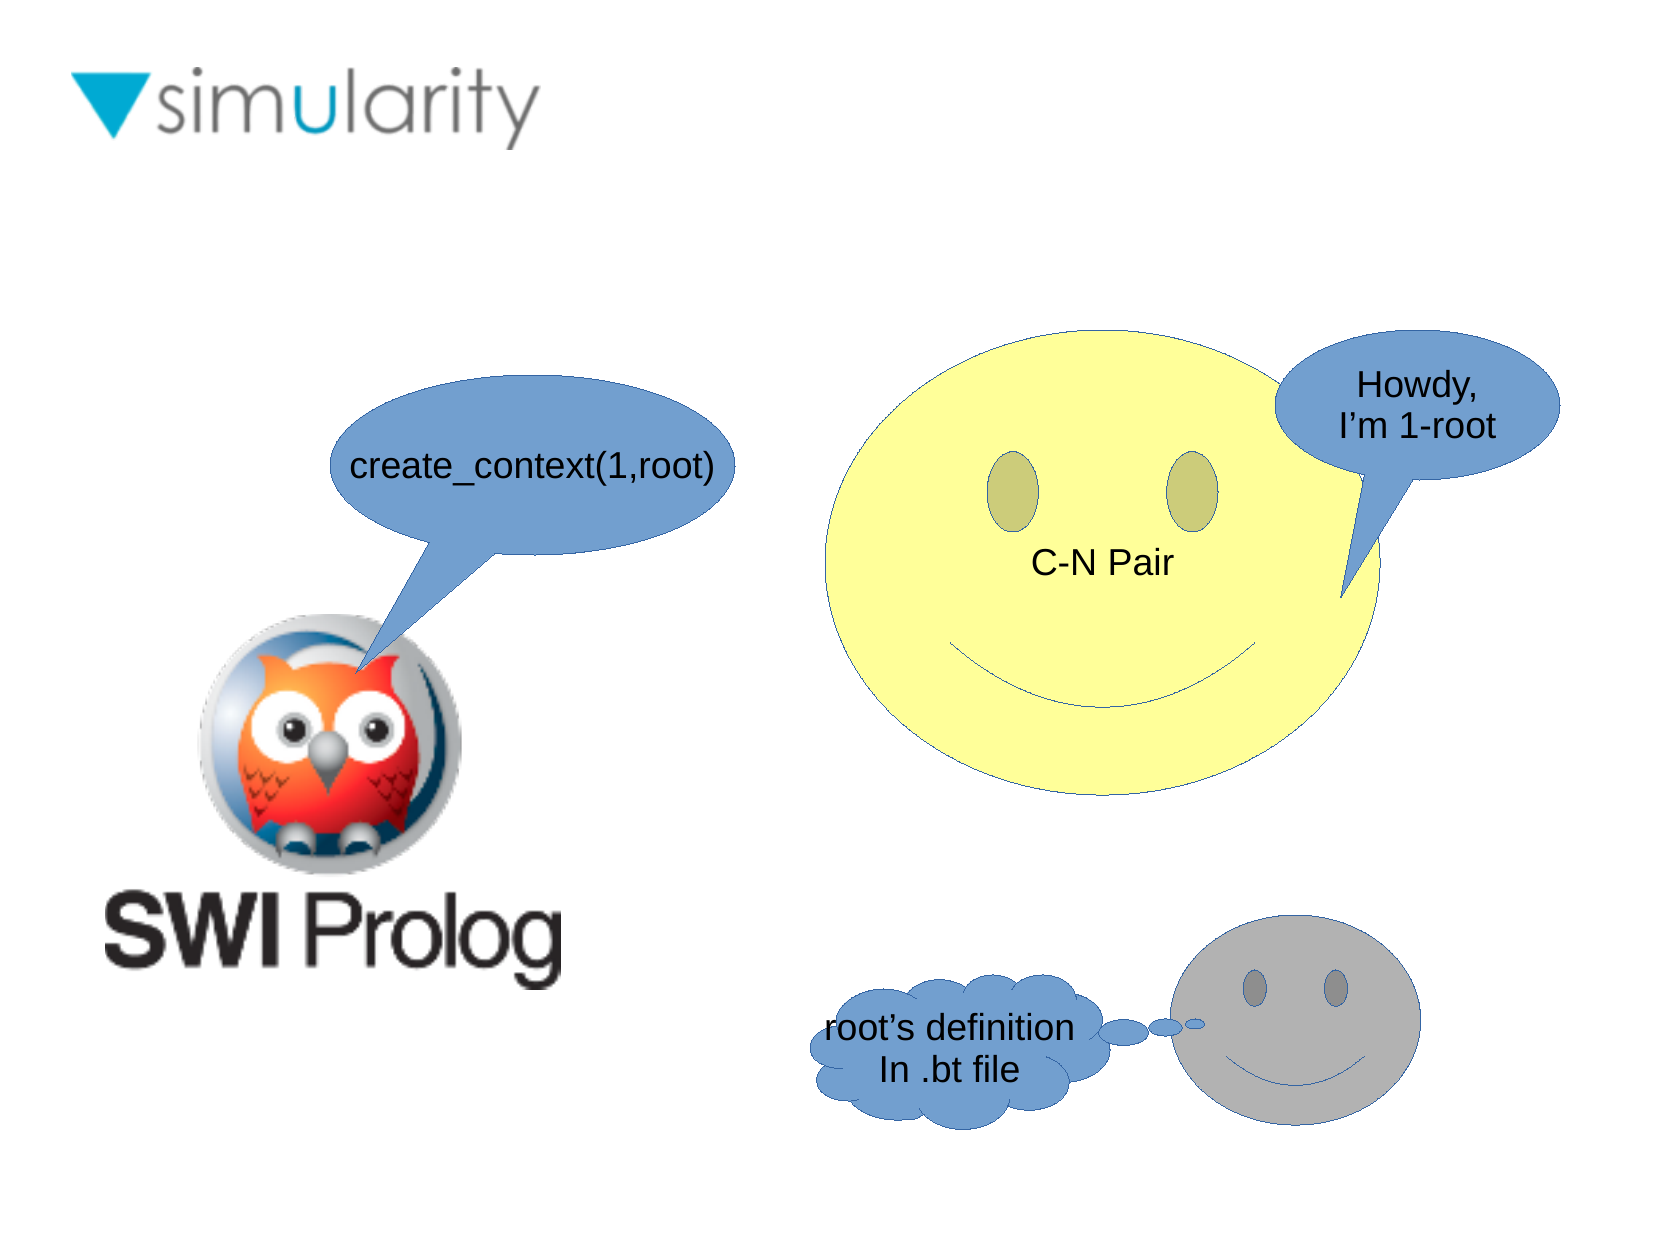

#
C-N Pair
Howdy,
I’m 1-root
create_context(1,root)
root’s definition
In .bt file